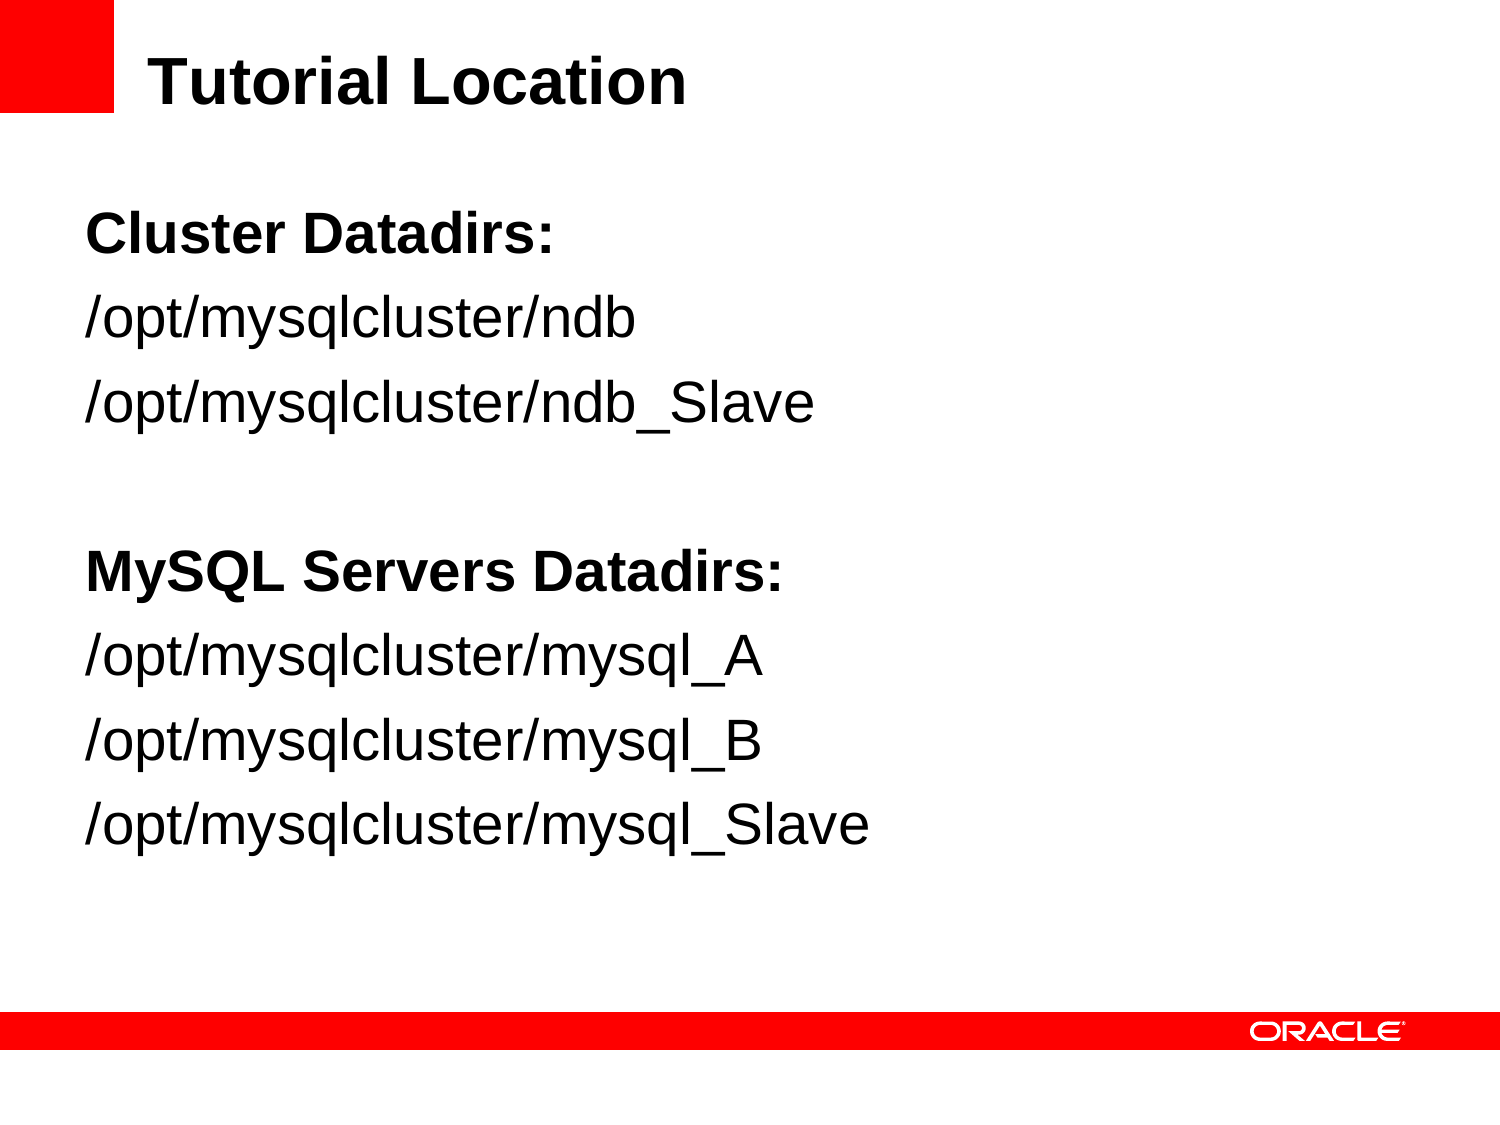

# Tutorial Location
Cluster Datadirs:
/opt/mysqlcluster/ndb
/opt/mysqlcluster/ndb_Slave
MySQL Servers Datadirs:
/opt/mysqlcluster/mysql_A
/opt/mysqlcluster/mysql_B
/opt/mysqlcluster/mysql_Slave